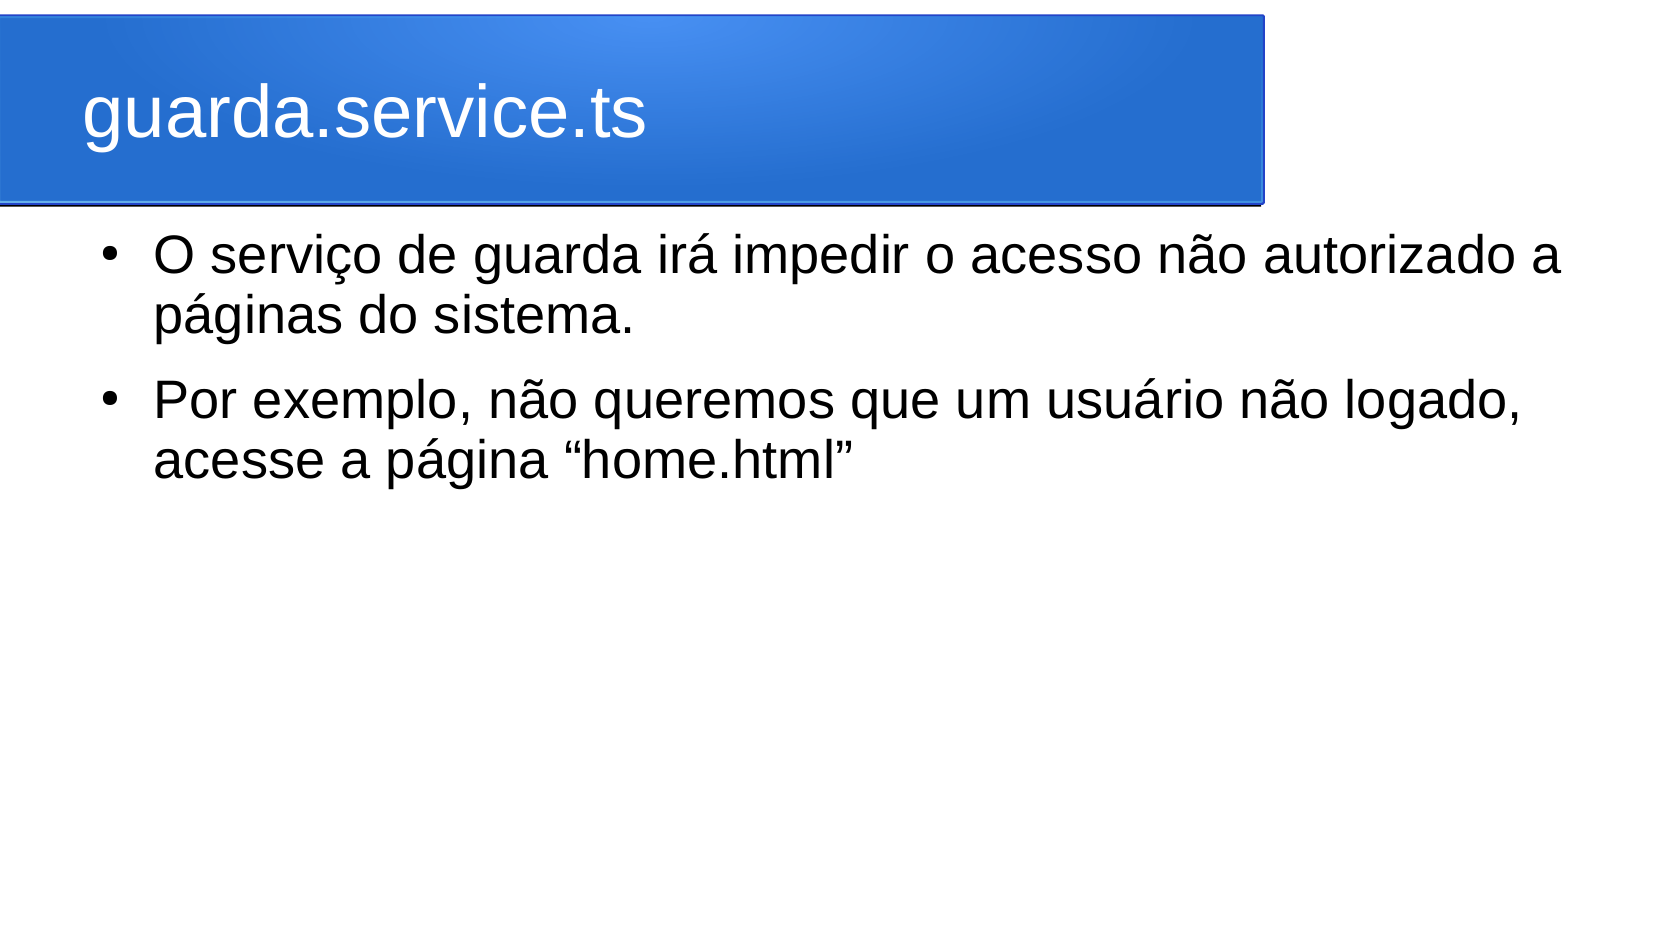

# guarda.service.ts
O serviço de guarda irá impedir o acesso não autorizado a páginas do sistema.
Por exemplo, não queremos que um usuário não logado, acesse a página “home.html”